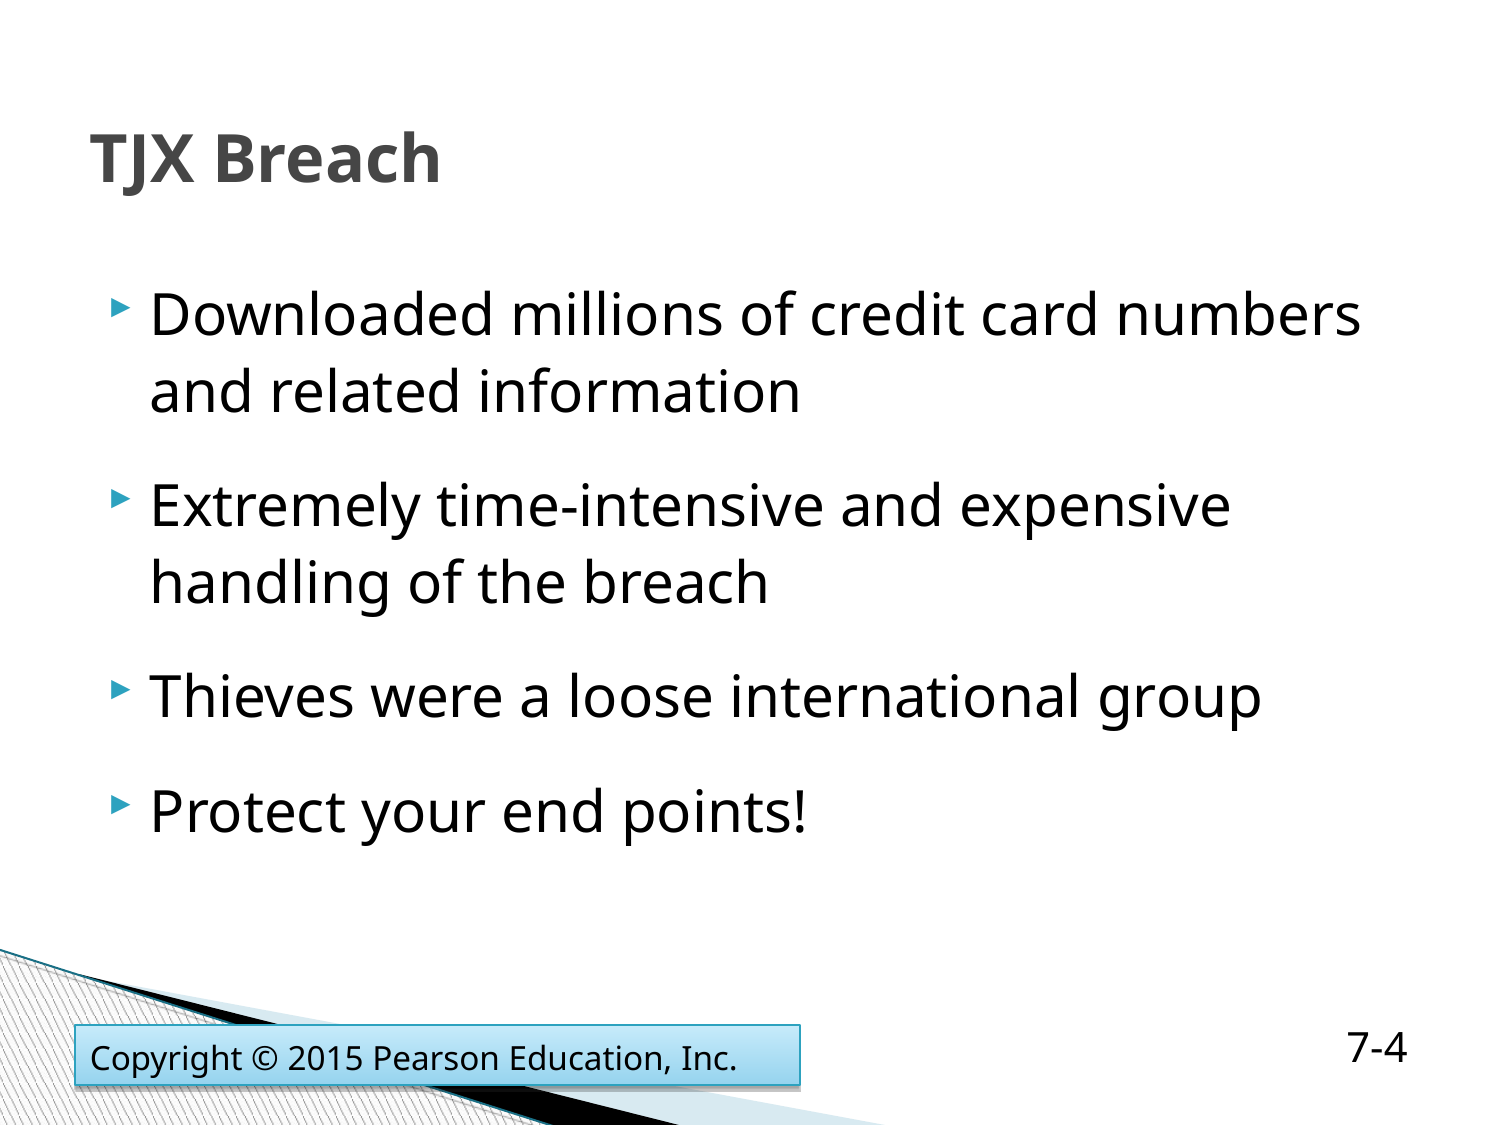

TJX Breach
# Downloaded millions of credit card numbers and related information
Extremely time-intensive and expensive handling of the breach
Thieves were a loose international group
Protect your end points!
Copyright © 2015 Pearson Education, Inc.